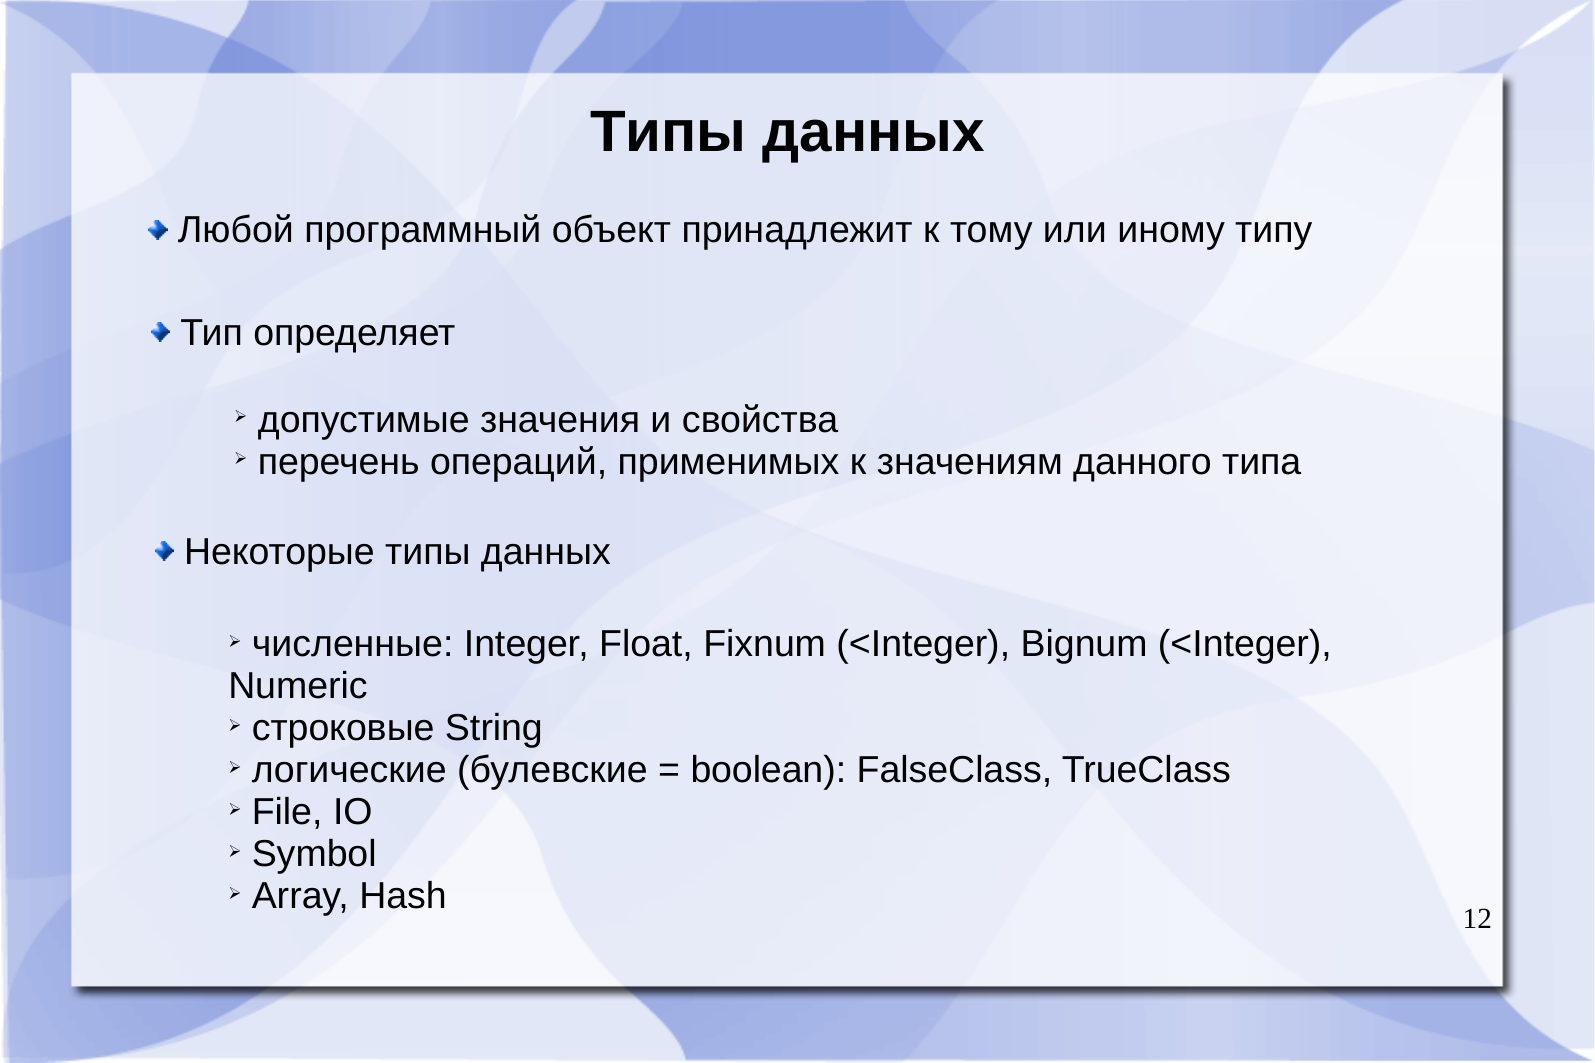

# Типы данных
 Любой программный объект принадлежит к тому или иному типу
 Тип определяет
 допустимые значения и свойства
 перечень операций, применимых к значениям данного типа
 Некоторые типы данных
 численные: Integer, Float, Fixnum (<Integer), Bignum (<Integer), Numeric
 строковые String
 логические (булевские = boolean): FalseClass, TrueClass
 File, IO
 Symbol
 Array, Hash
12